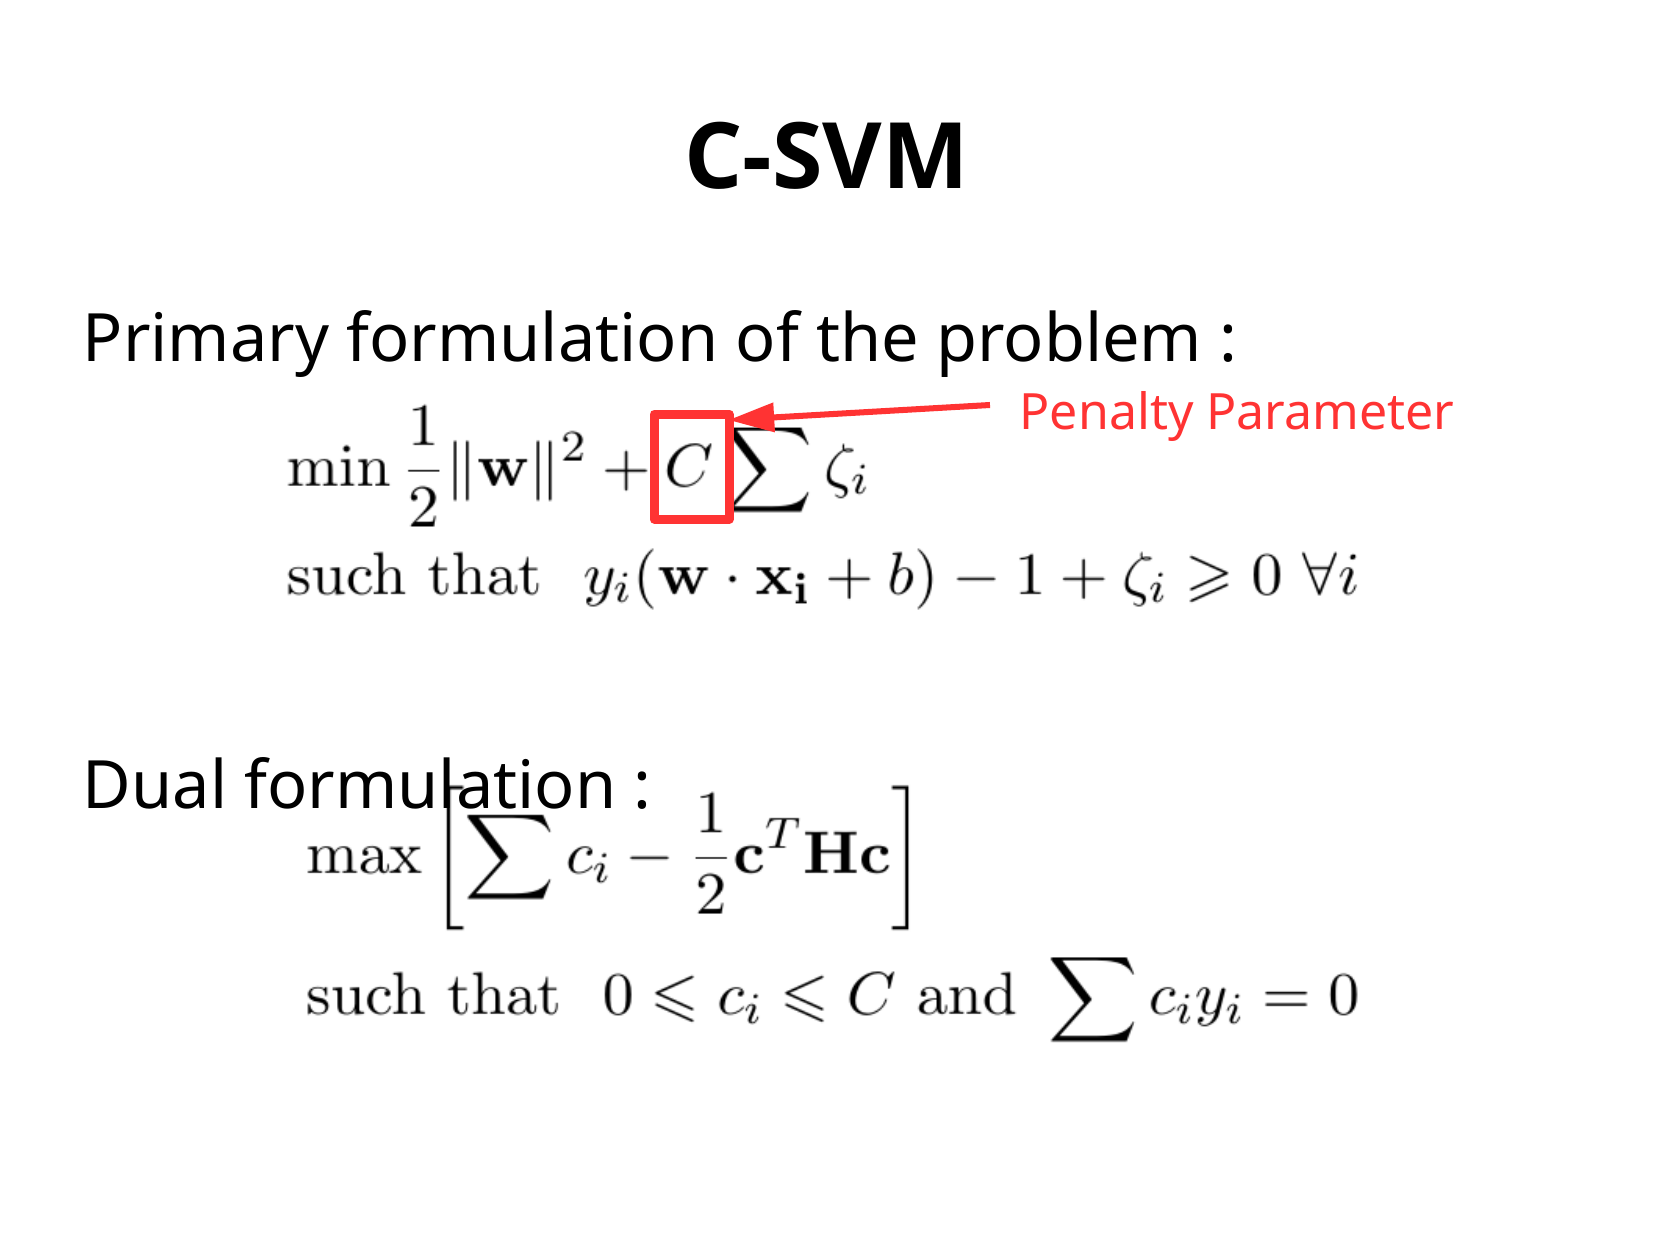

# C-SVM
Primary formulation of the problem :
Dual formulation :
Penalty Parameter